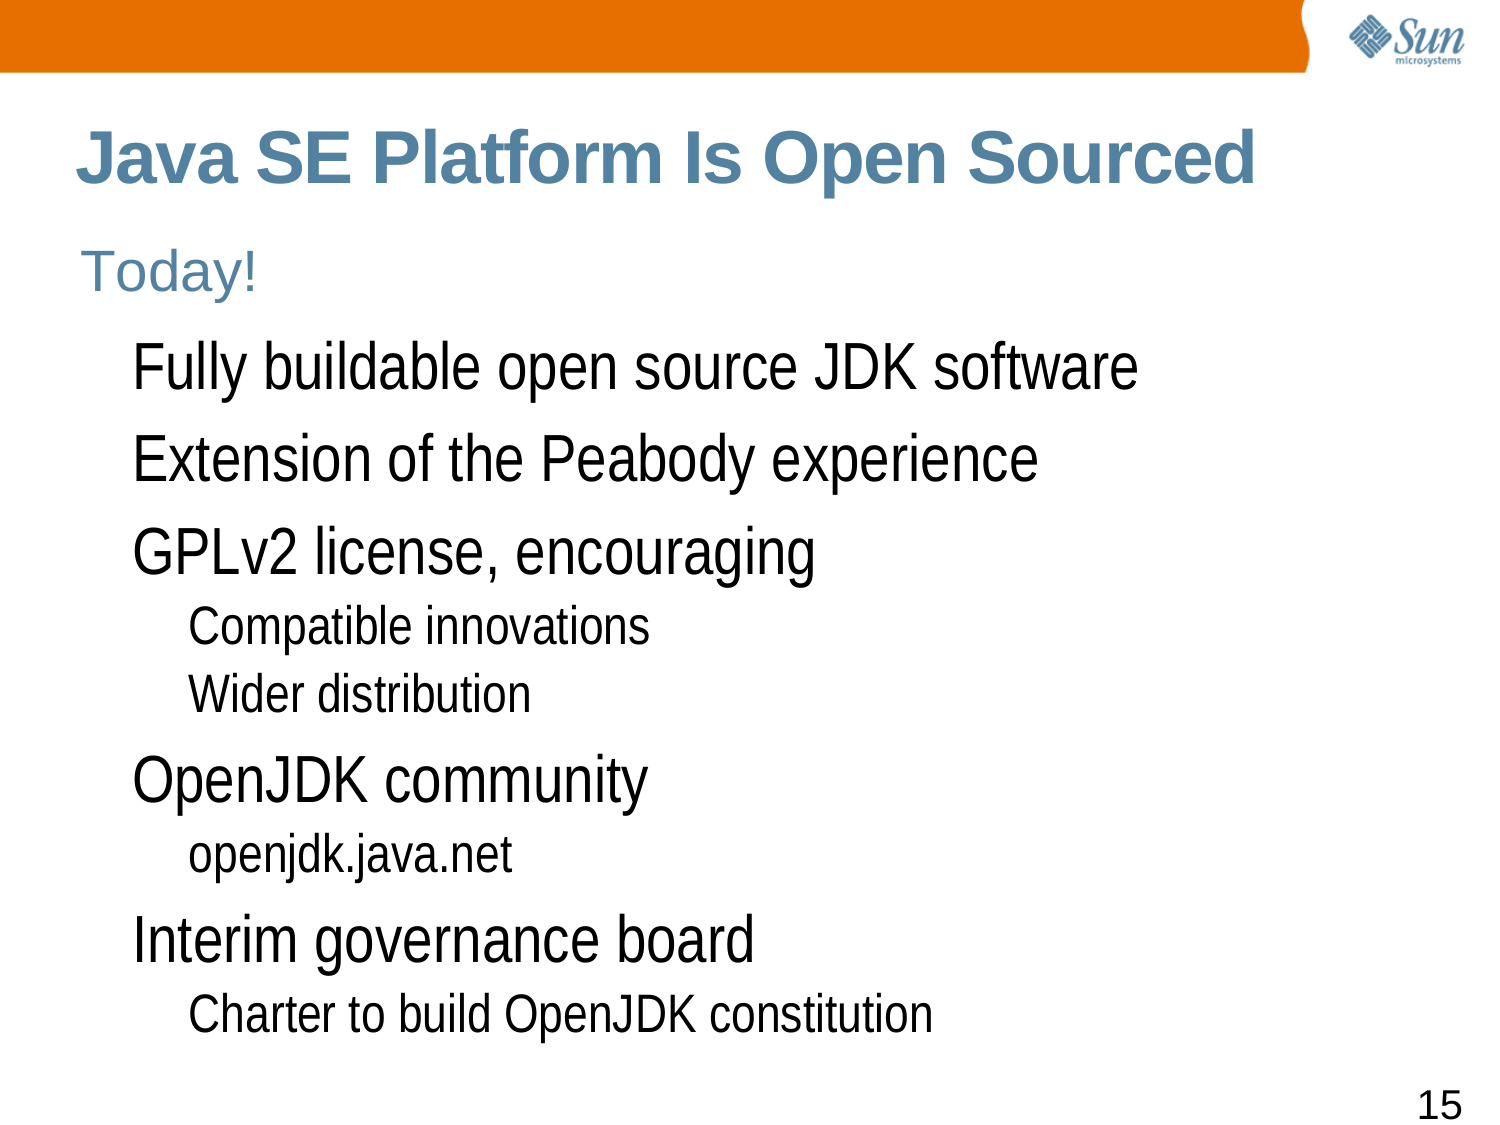

# Java SE Platform Is Open Sourced
Today!
Fully buildable open source JDK software
Extension of the Peabody experience
GPLv2 license, encouraging
Compatible innovations
Wider distribution
OpenJDK community
openjdk.java.net
Interim governance board
Charter to build OpenJDK constitution